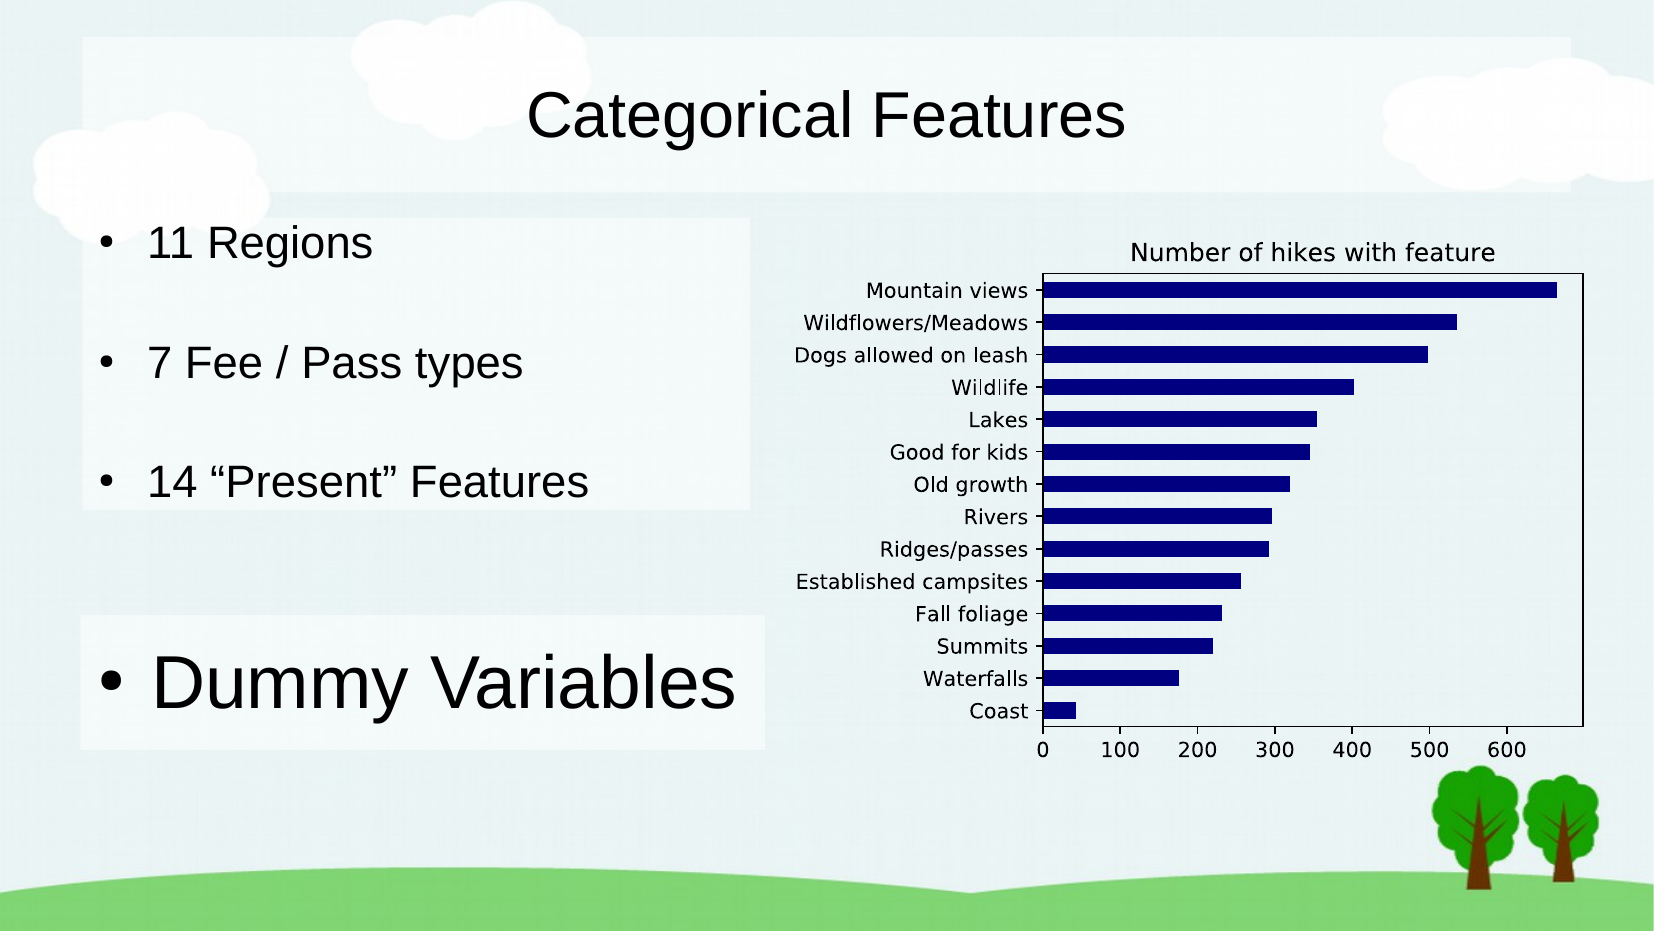

# Categorical Features
11 Regions
7 Fee / Pass types
14 “Present” Features
Dummy Variables